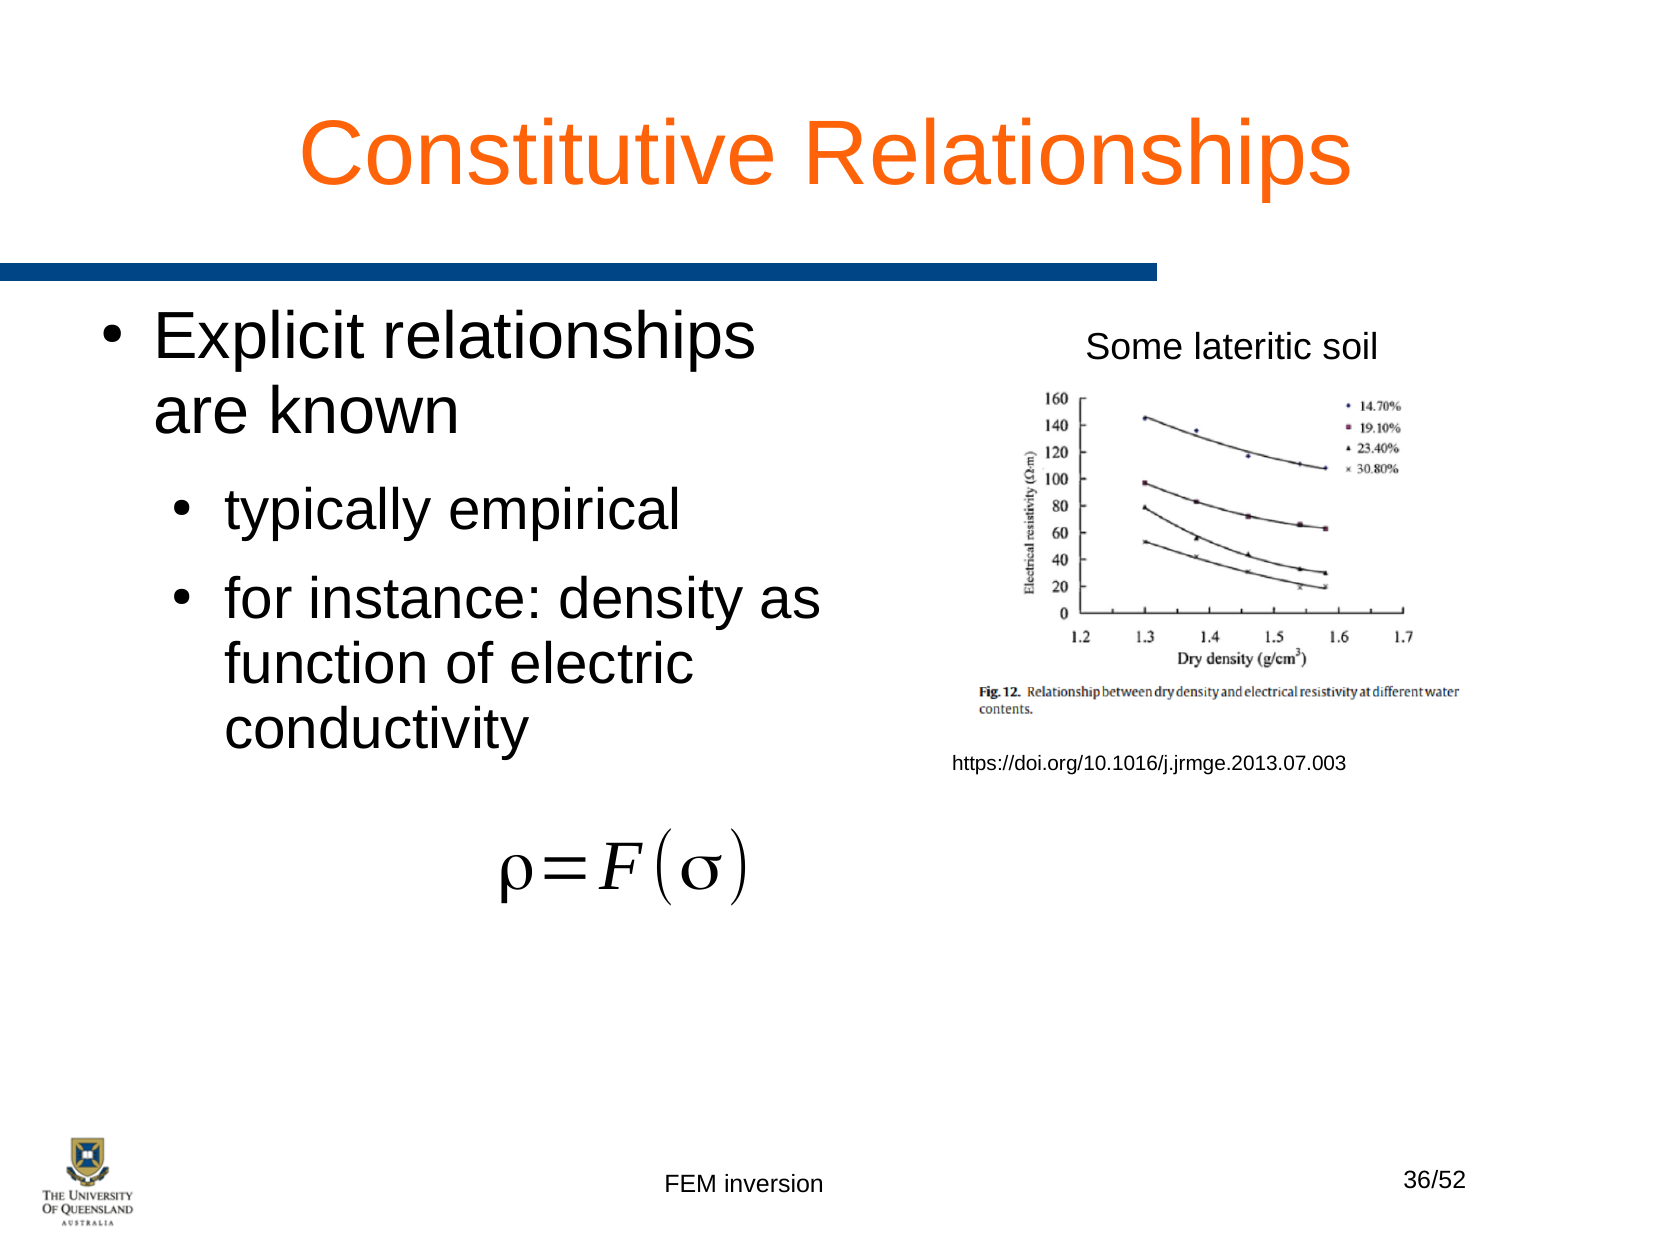

# Constitutive Relationships
Explicit relationships are known
typically empirical
for instance: density as function of electric conductivity
Some lateritic soil
https://doi.org/10.1016/j.jrmge.2013.07.003